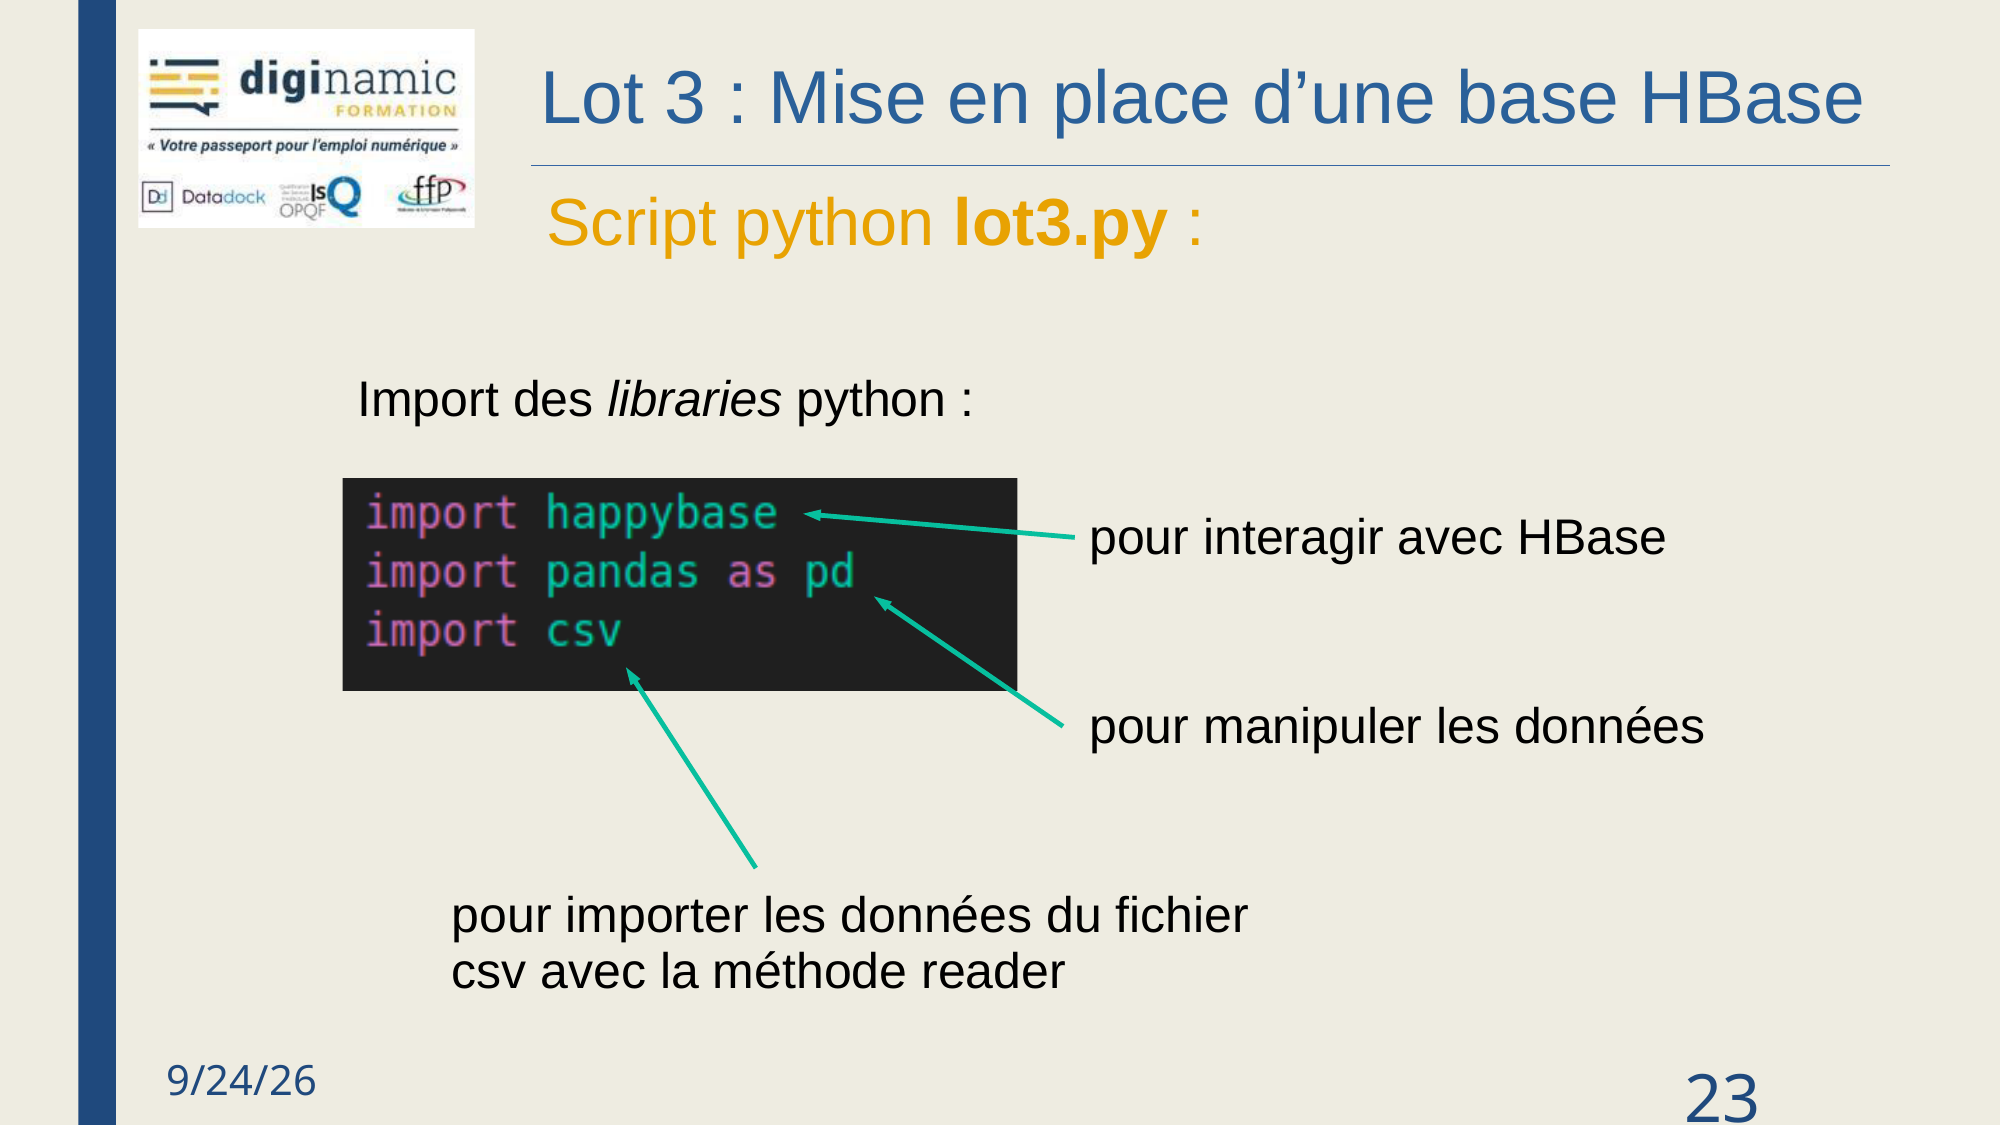

# Lot 3 : Mise en place d’une base HBase
Script python lot3.py :
Import des libraries python :
pour interagir avec HBase
pour manipuler les données
pour importer les données du fichier csv avec la méthode reader
23